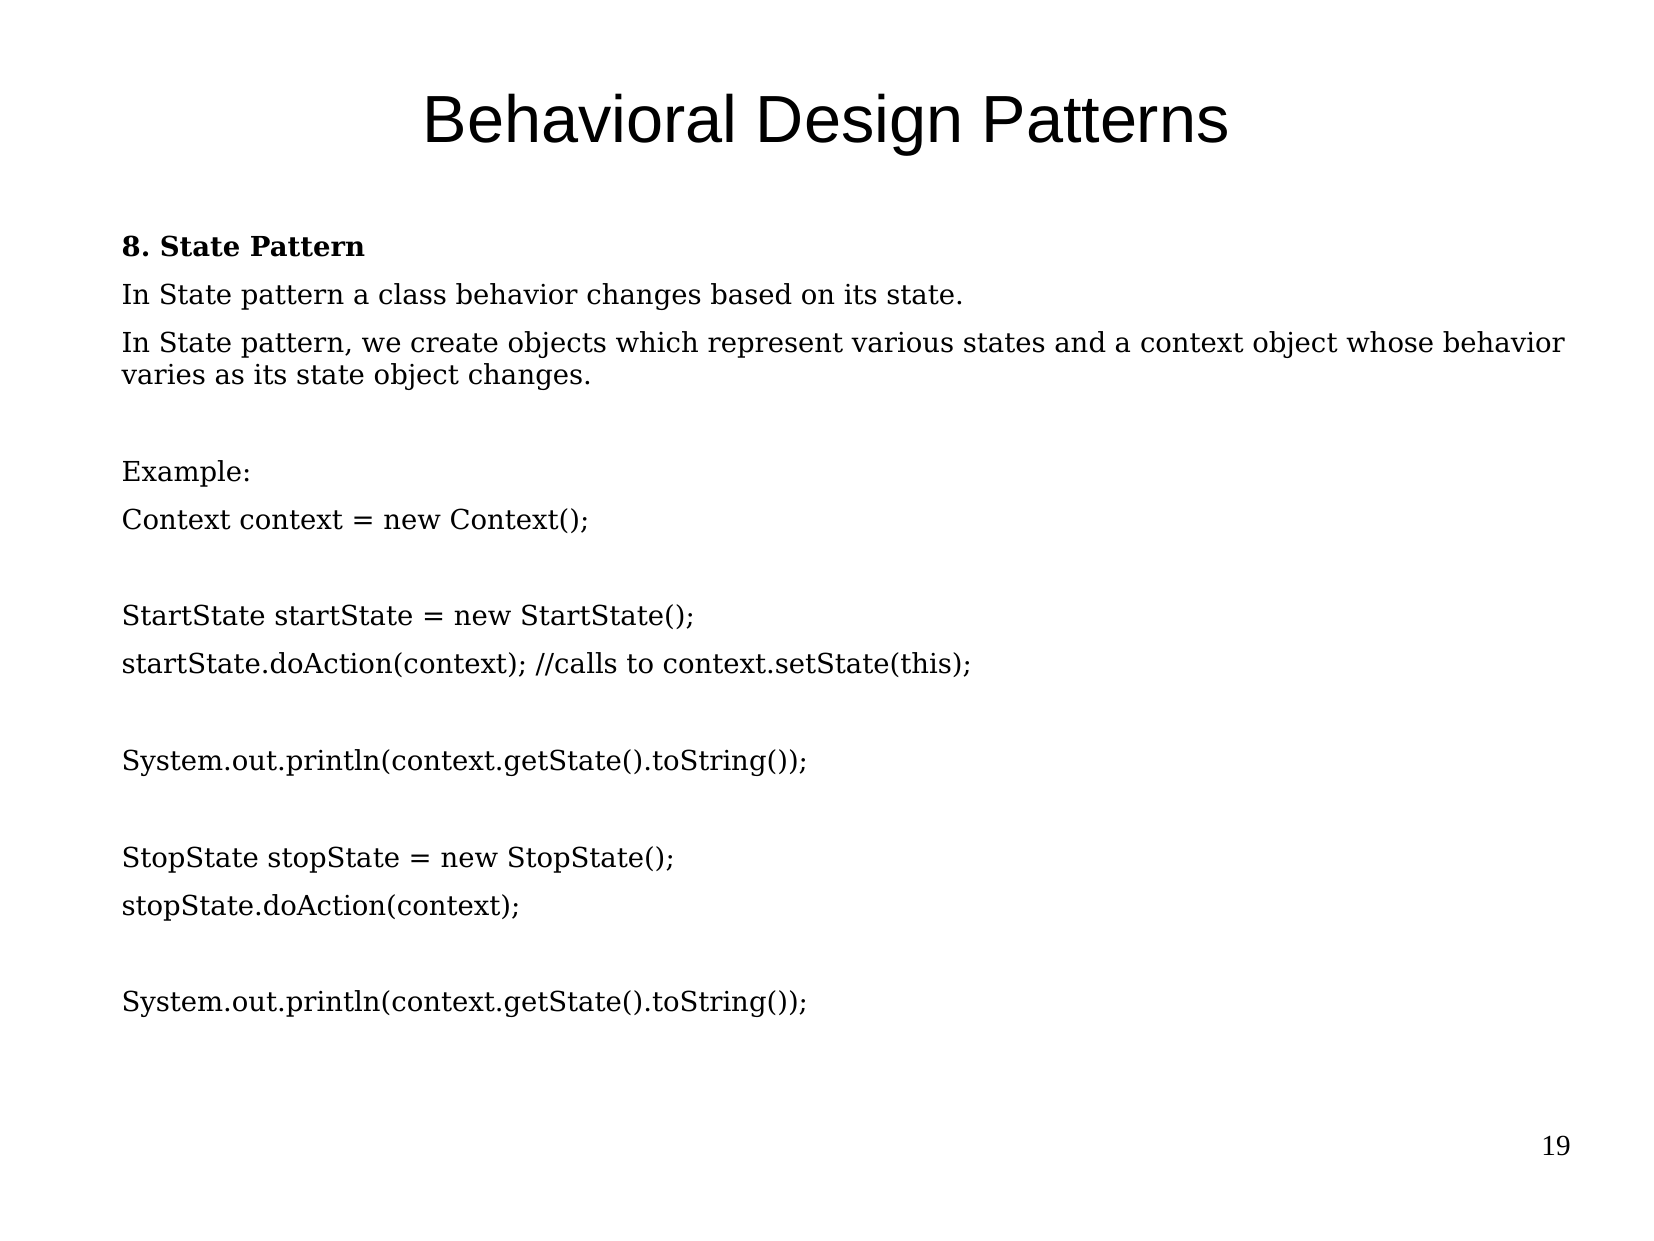

# Behavioral Design Patterns
8. State Pattern
In State pattern a class behavior changes based on its state.
In State pattern, we create objects which represent various states and a context object whose behavior varies as its state object changes.
Example:
Context context = new Context();
StartState startState = new StartState();
startState.doAction(context); //calls to context.setState(this);
System.out.println(context.getState().toString());
StopState stopState = new StopState();
stopState.doAction(context);
System.out.println(context.getState().toString());
19